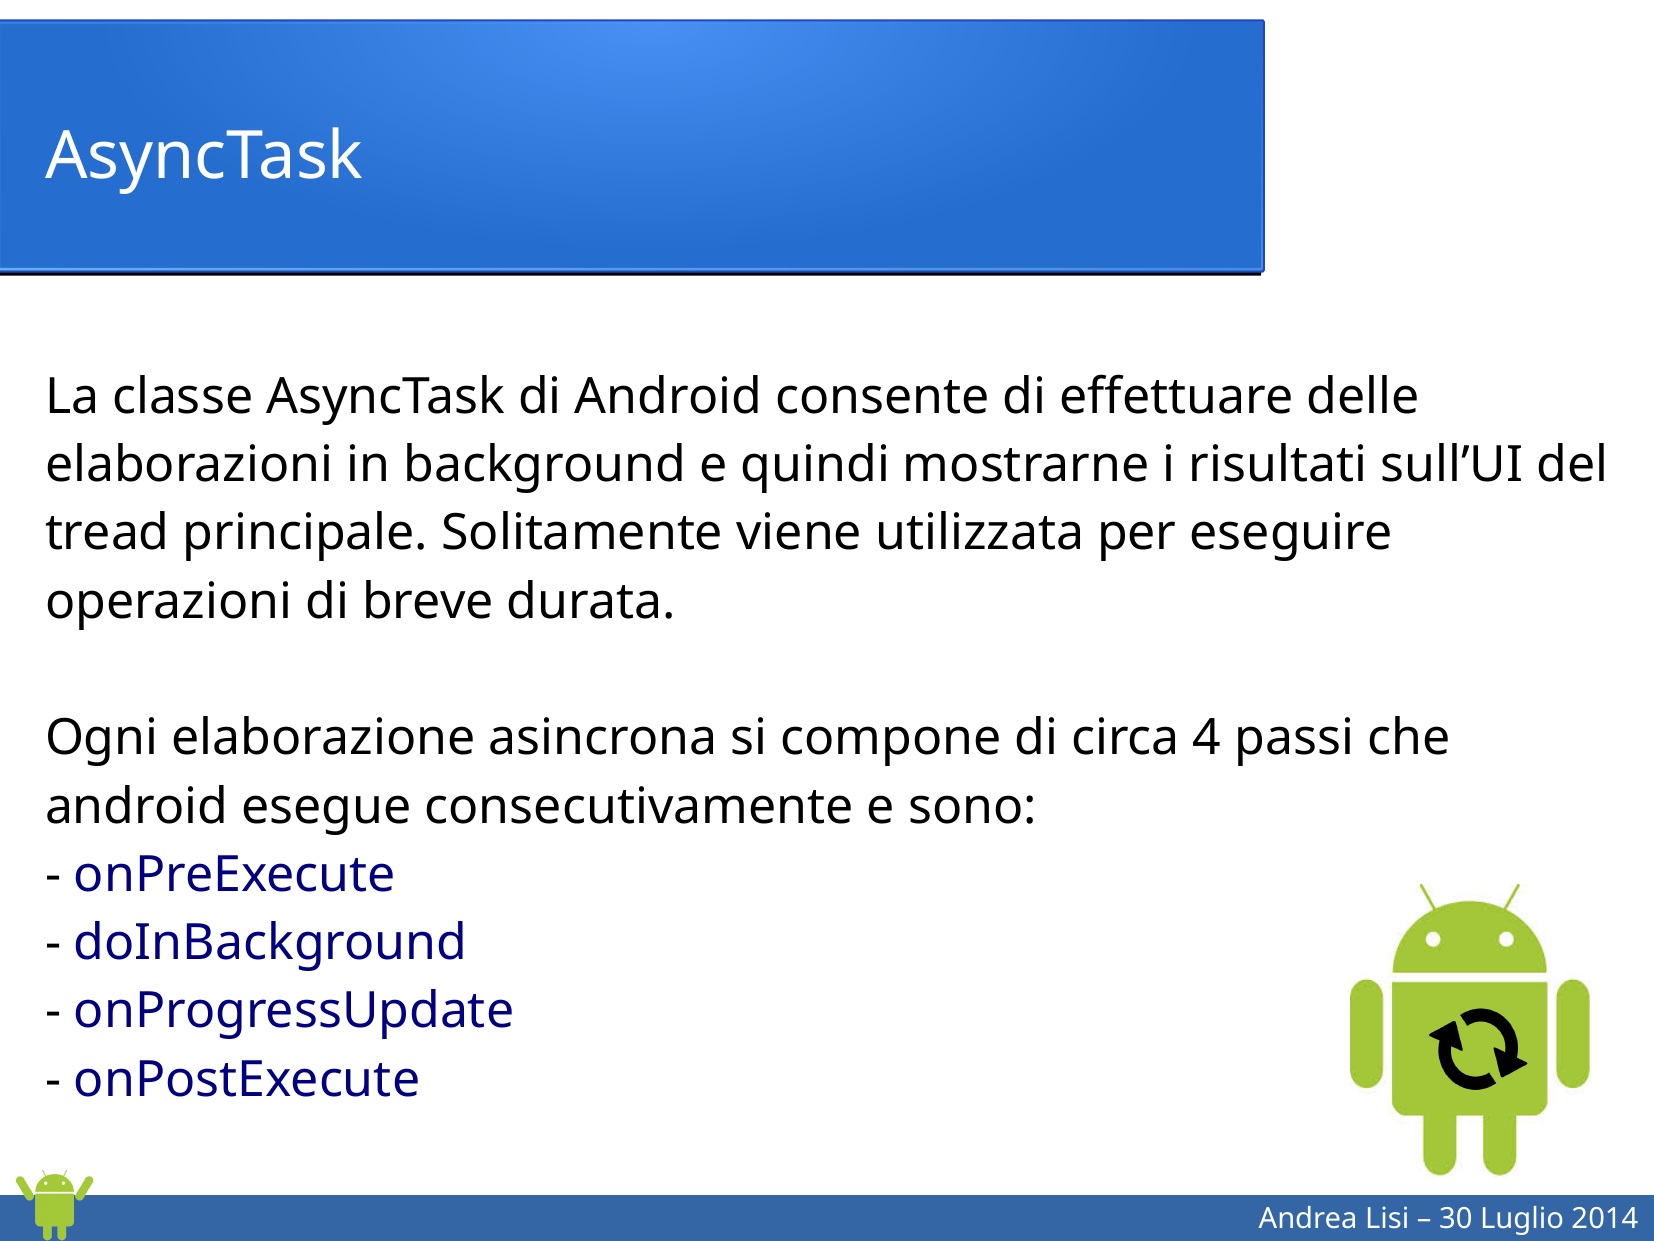

# AsyncTask
La classe AsyncTask di Android consente di effettuare delle elaborazioni in background e quindi mostrarne i risultati sull’UI del tread principale. Solitamente viene utilizzata per eseguire operazioni di breve durata.
Ogni elaborazione asincrona si compone di circa 4 passi che android esegue consecutivamente e sono:
- onPreExecute
- doInBackground
- onProgressUpdate
- onPostExecute
Andrea Lisi – 30 Luglio 2014